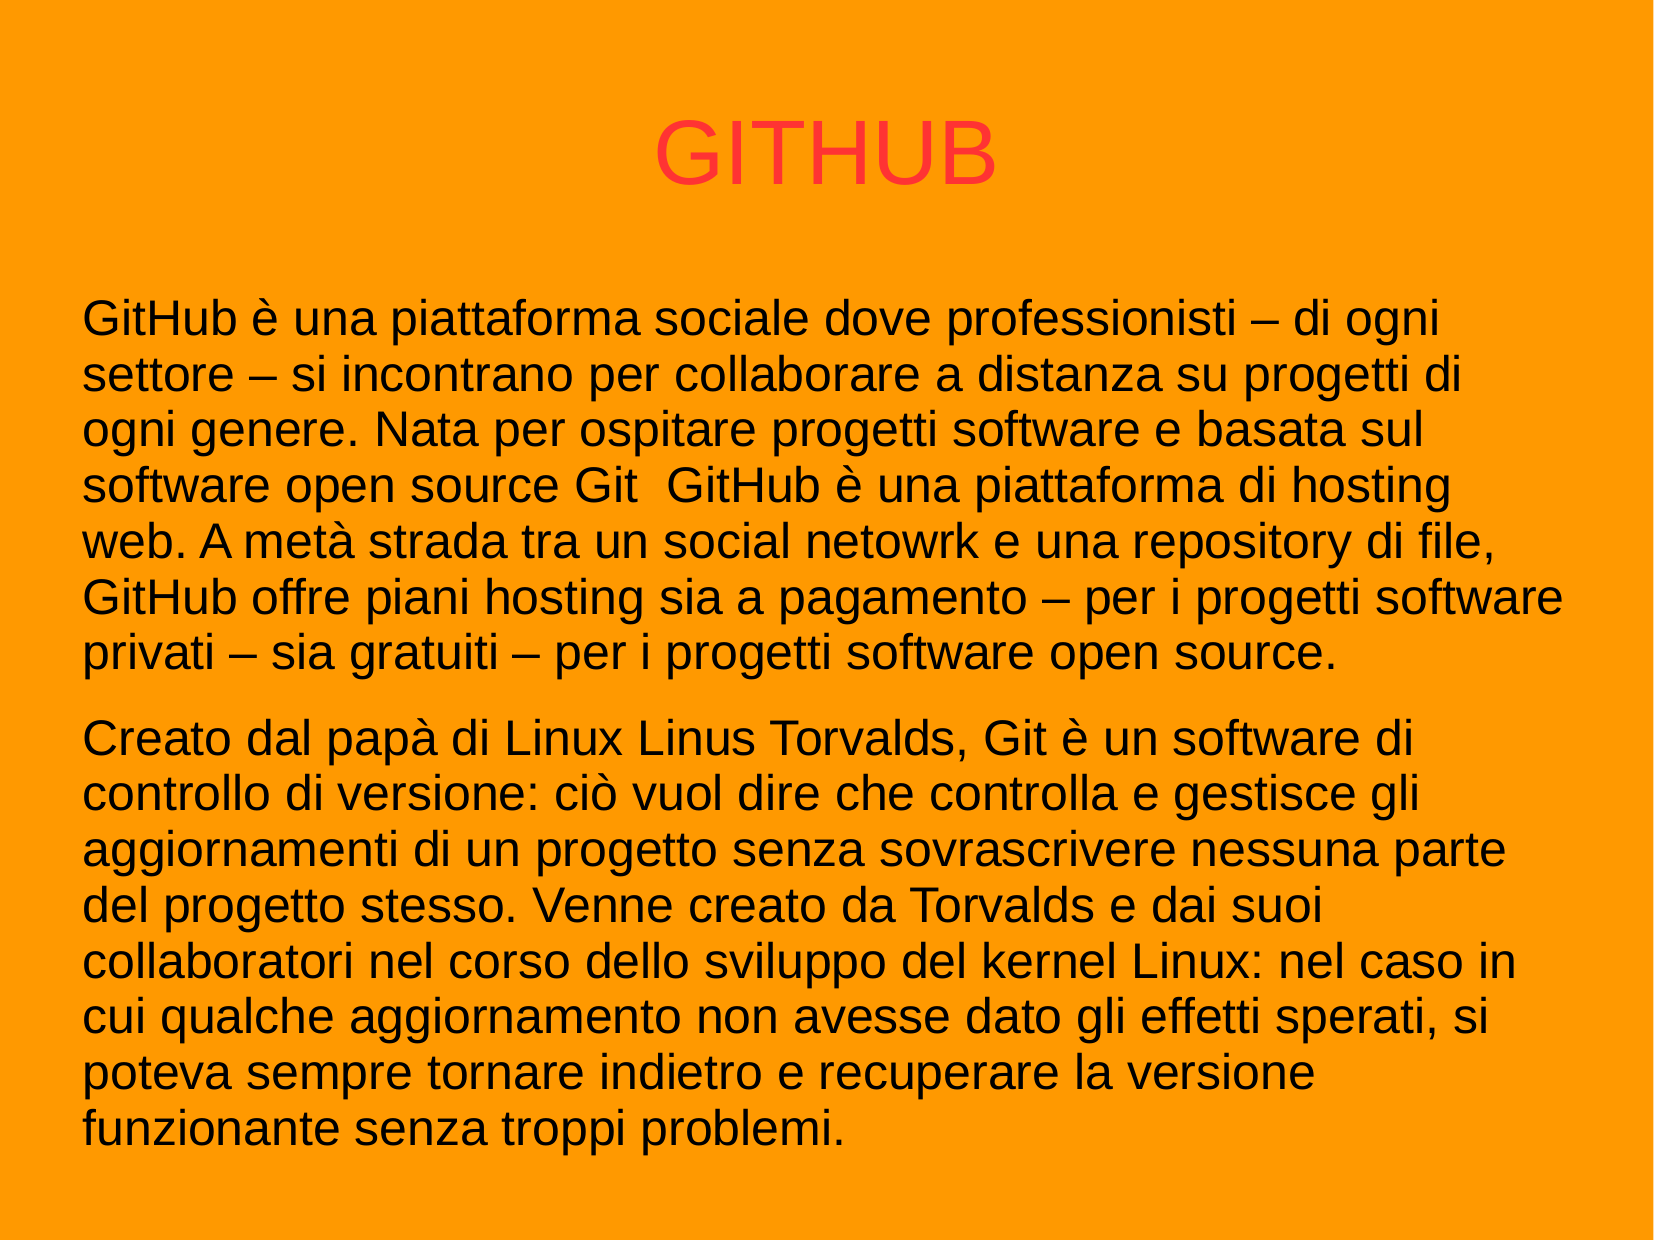

# GITHUB
GitHub è una piattaforma sociale dove professionisti – di ogni settore – si incontrano per collaborare a distanza su progetti di ogni genere. Nata per ospitare progetti software e basata sul software open source Git GitHub è una piattaforma di hosting web. A metà strada tra un social netowrk e una repository di file, GitHub offre piani hosting sia a pagamento – per i progetti software privati – sia gratuiti – per i progetti software open source.
Creato dal papà di Linux Linus Torvalds, Git è un software di controllo di versione: ciò vuol dire che controlla e gestisce gli aggiornamenti di un progetto senza sovrascrivere nessuna parte del progetto stesso. Venne creato da Torvalds e dai suoi collaboratori nel corso dello sviluppo del kernel Linux: nel caso in cui qualche aggiornamento non avesse dato gli effetti sperati, si poteva sempre tornare indietro e recuperare la versione funzionante senza troppi problemi.